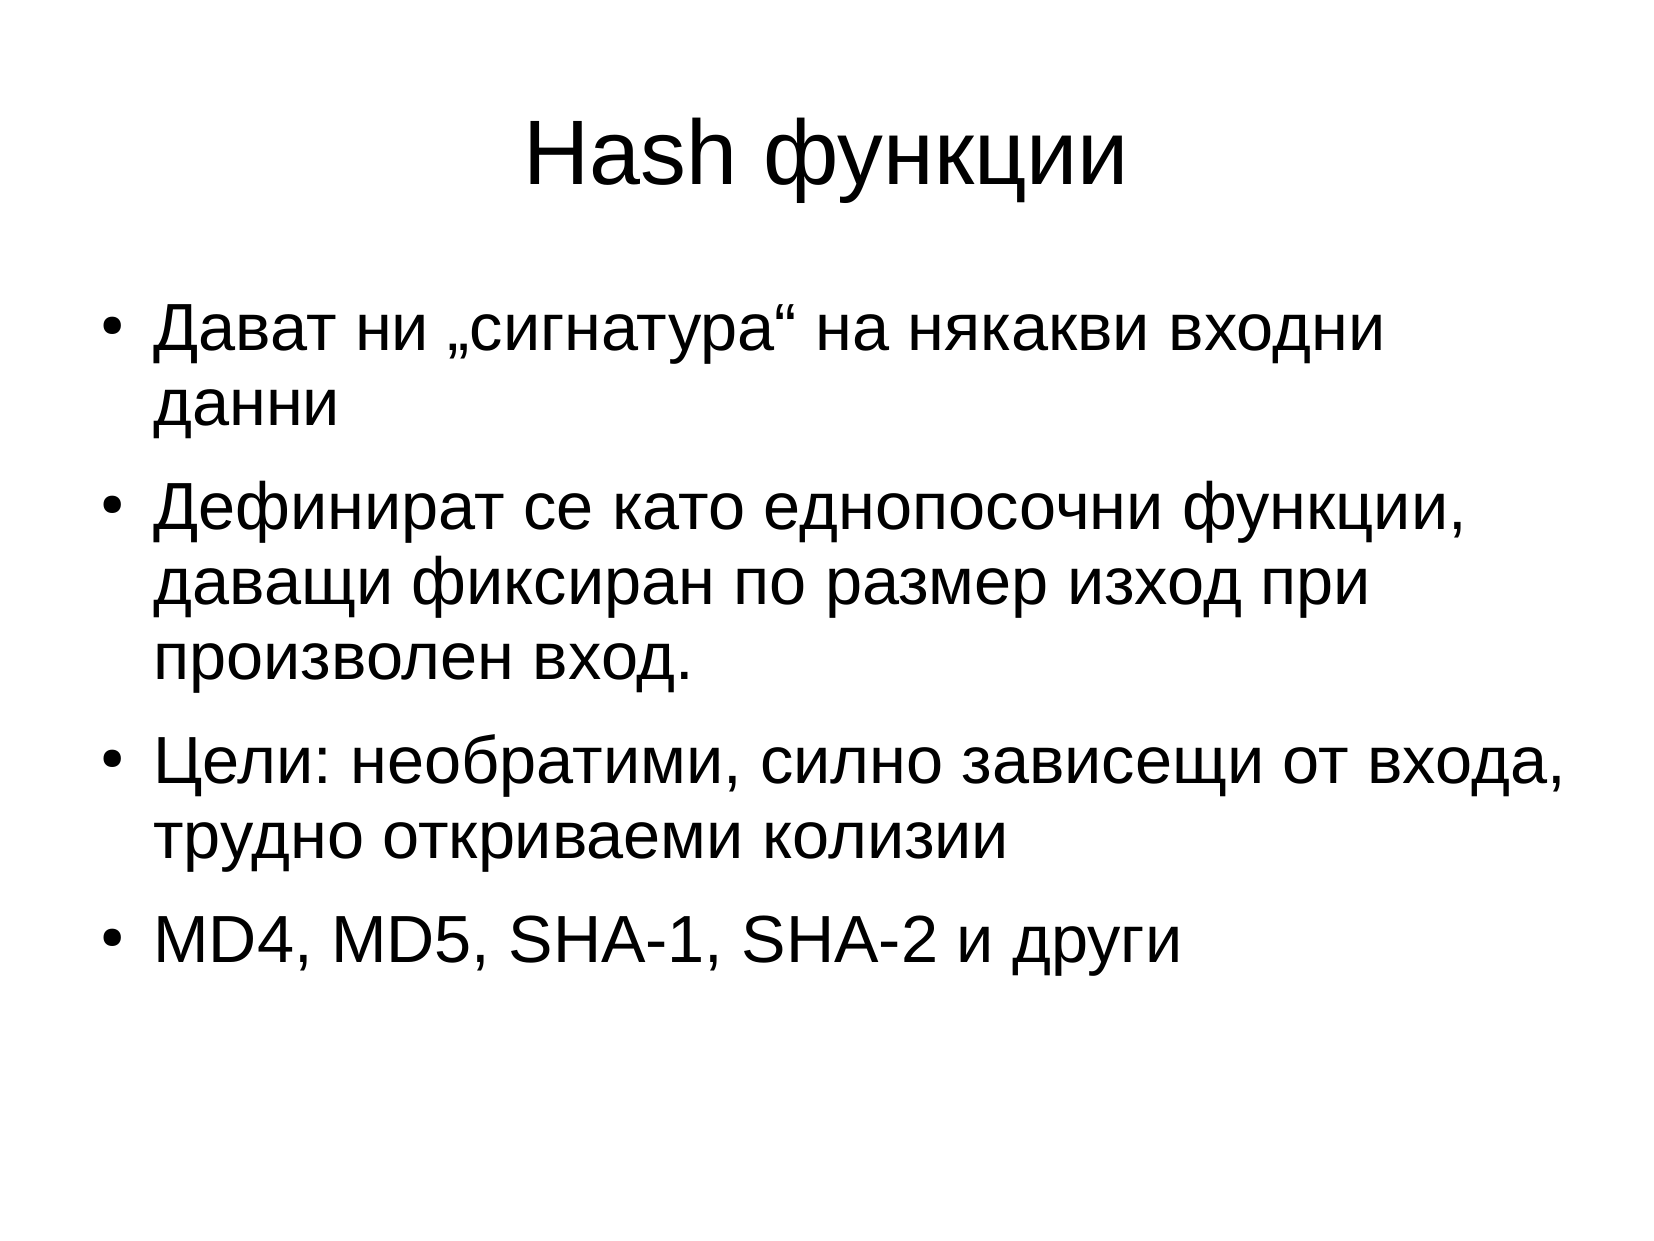

# Hash функции
Дават ни „сигнатура“ на някакви входни данни
Дефинират се като еднопосочни функции, даващи фиксиран по размер изход при произволен вход.
Цели: необратими, силно зависещи от входа, трудно откриваеми колизии
MD4, MD5, SHA-1, SHA-2 и други